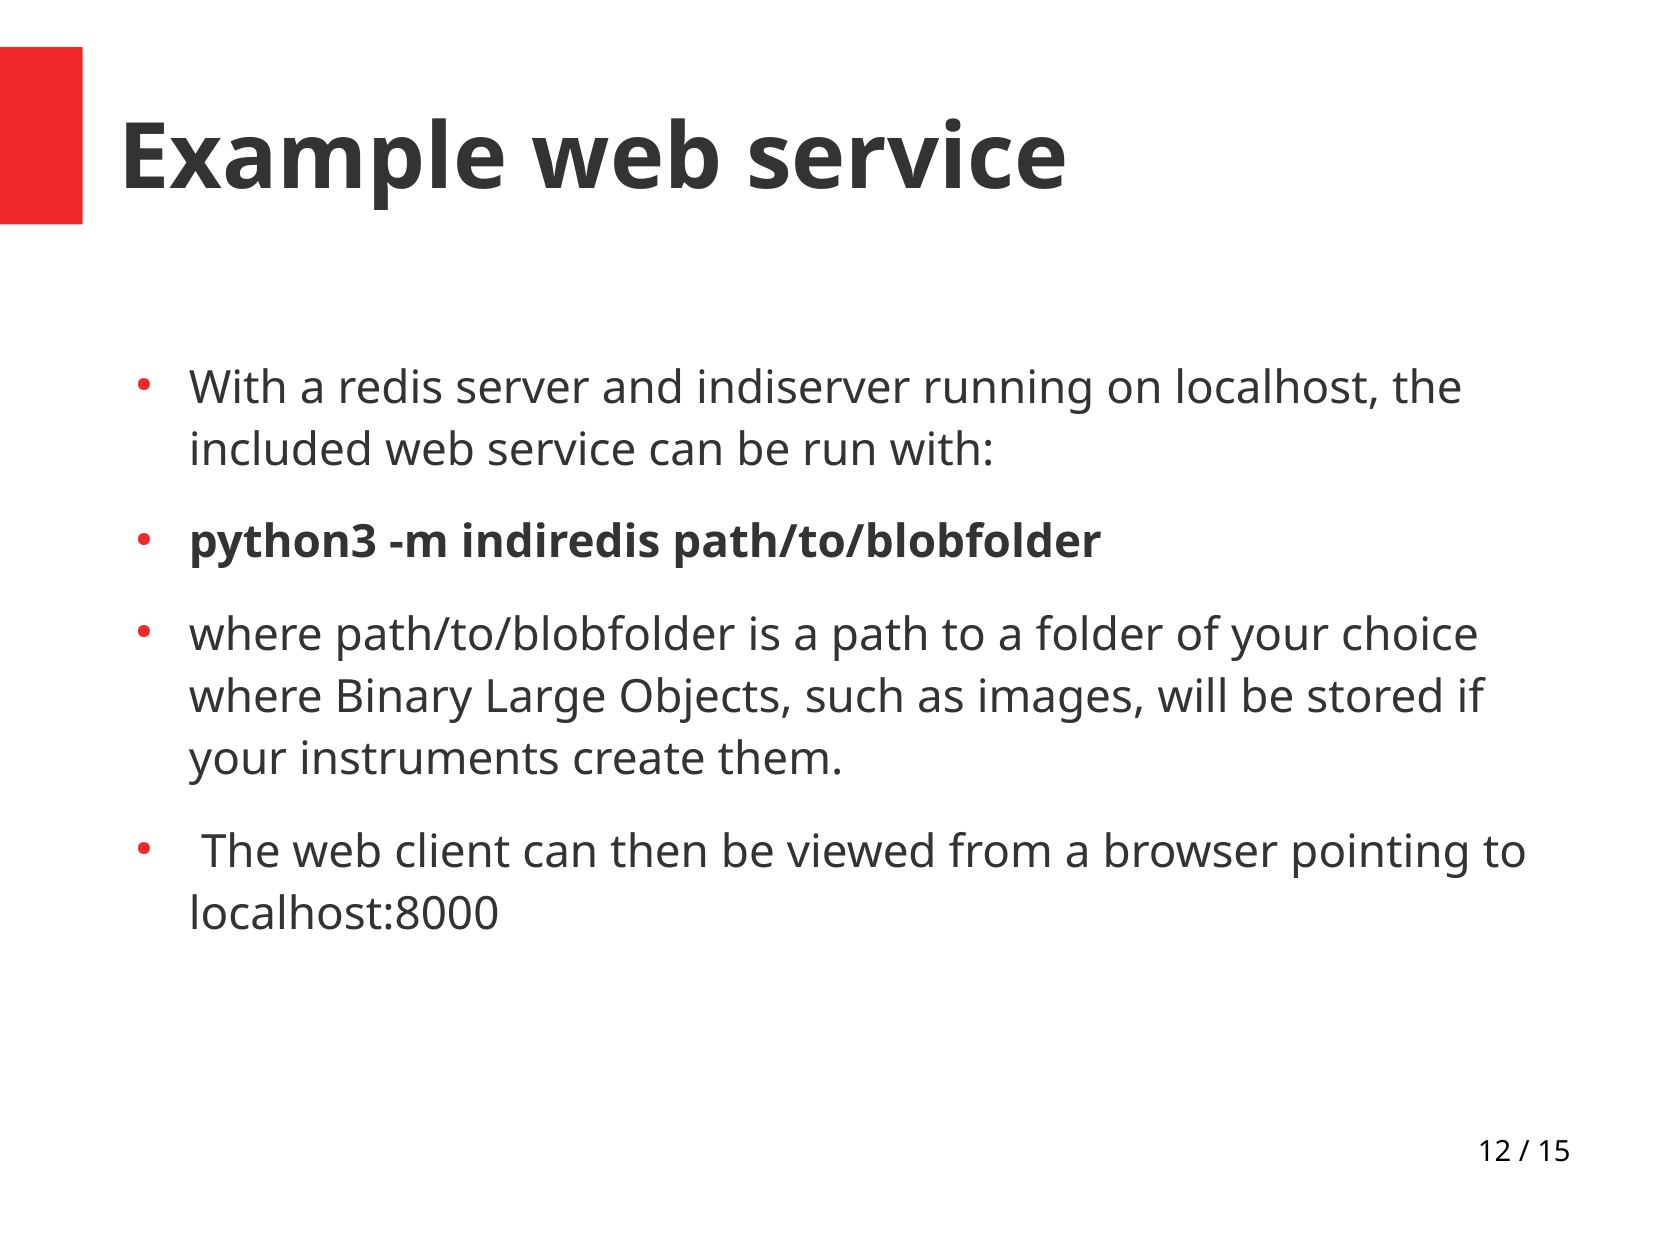

# Example web service
With a redis server and indiserver running on localhost, the included web service can be run with:
python3 -m indiredis path/to/blobfolder
where path/to/blobfolder is a path to a folder of your choice where Binary Large Objects, such as images, will be stored if your instruments create them.
 The web client can then be viewed from a browser pointing to localhost:8000
12